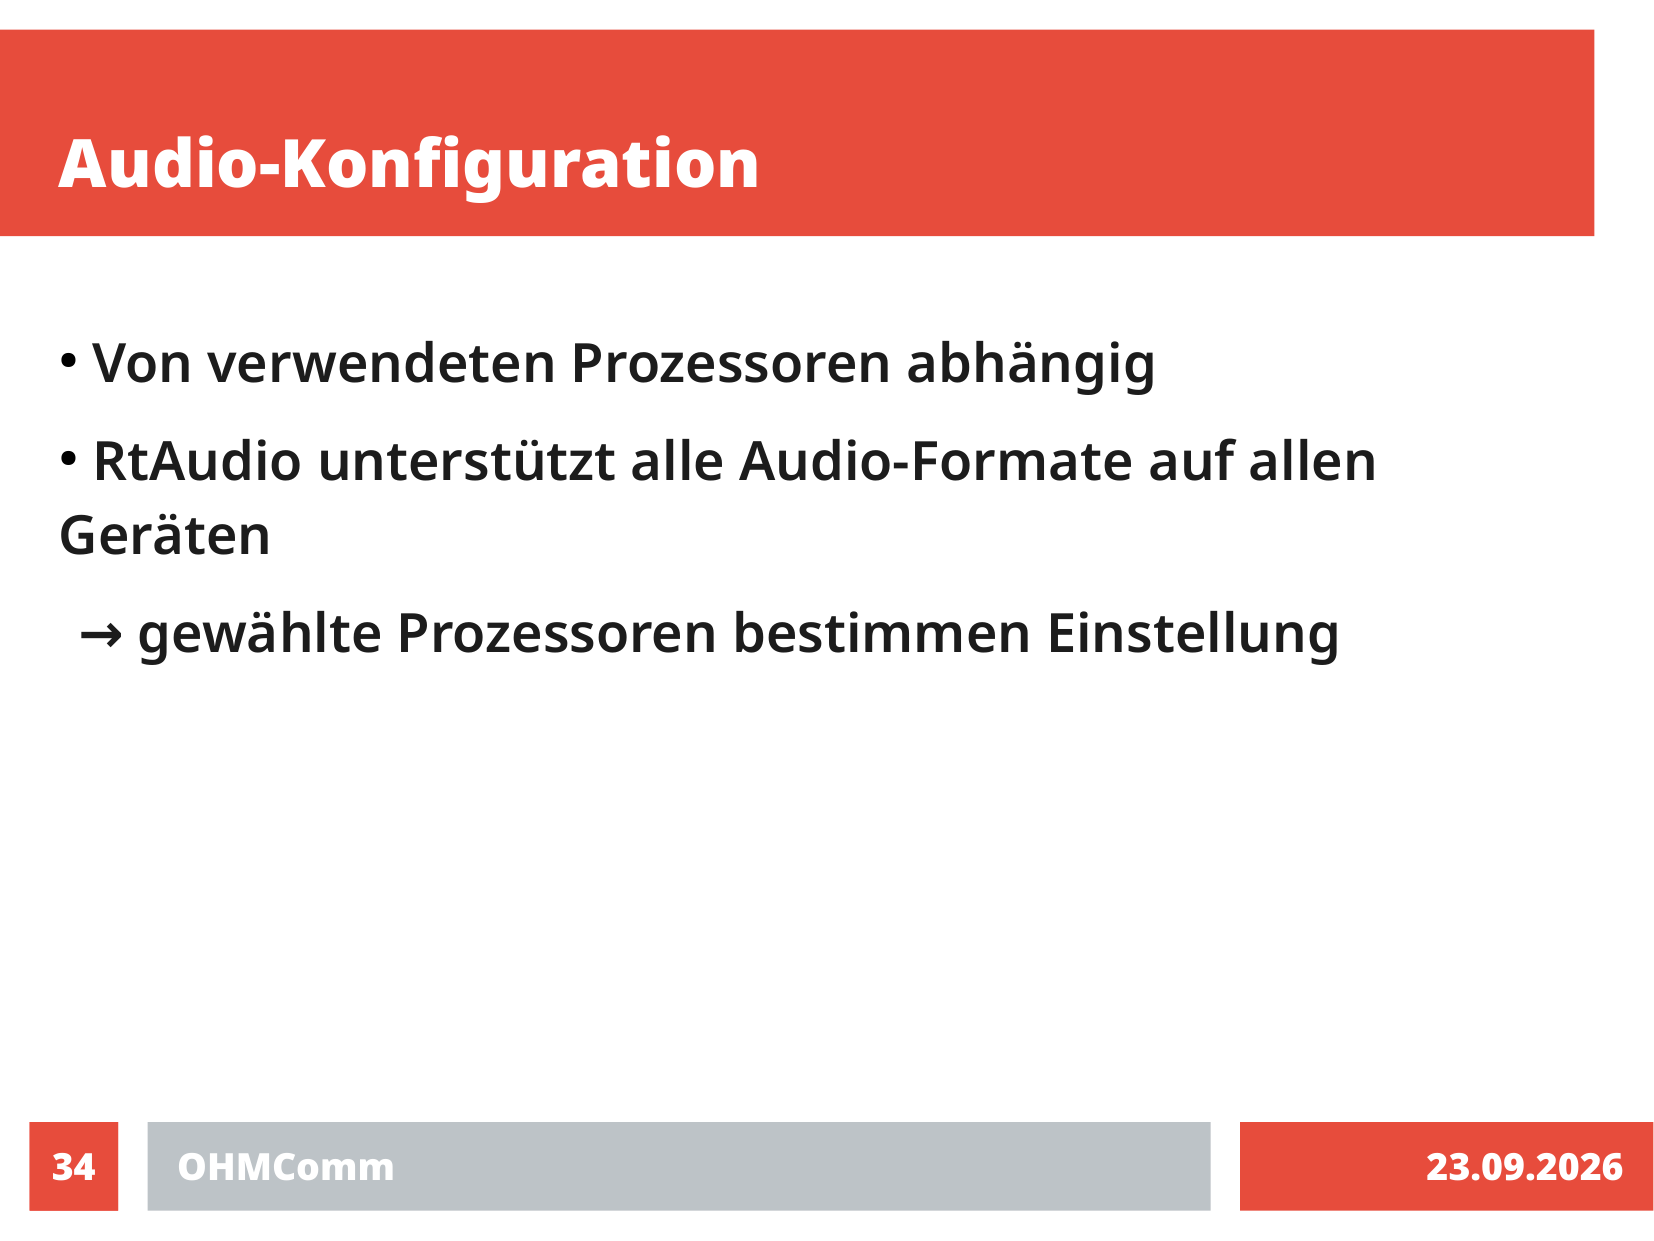

# Audio-Konfiguration
 Von verwendeten Prozessoren abhängig
 RtAudio unterstützt alle Audio-Formate auf allen Geräten
→ gewählte Prozessoren bestimmen Einstellung
34
OHMComm